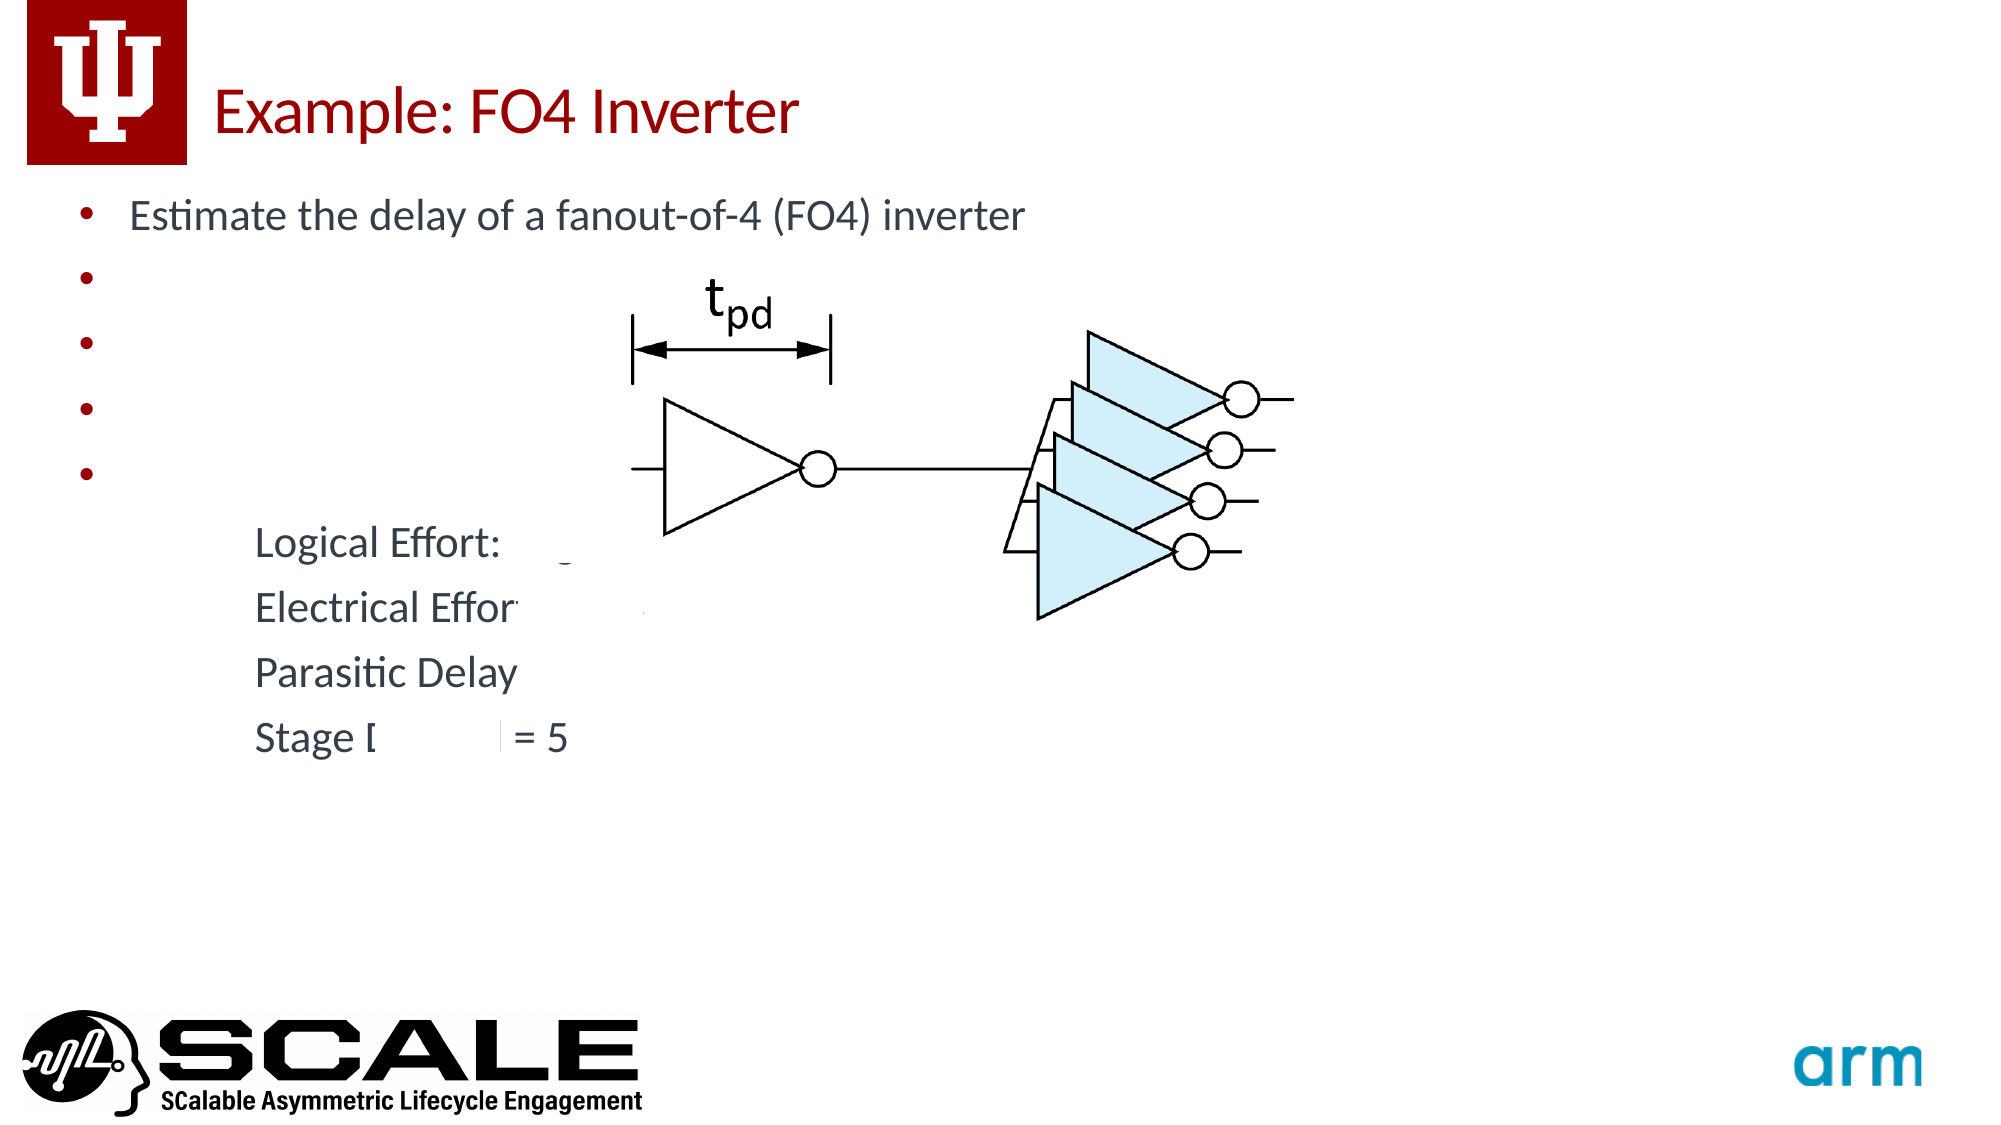

Example: FO4 Inverter
# Estimate the delay of a fanout-of-4 (FO4) inverter
	Logical Effort: 	g = 1
	Electrical Effort: 	h = 4
	Parasitic Delay: 	p = 1
	Stage Delay:	d = 5
The FO4 delay is about
 300 ps in 0.6 μm process
 15 ps in a 65 nm process